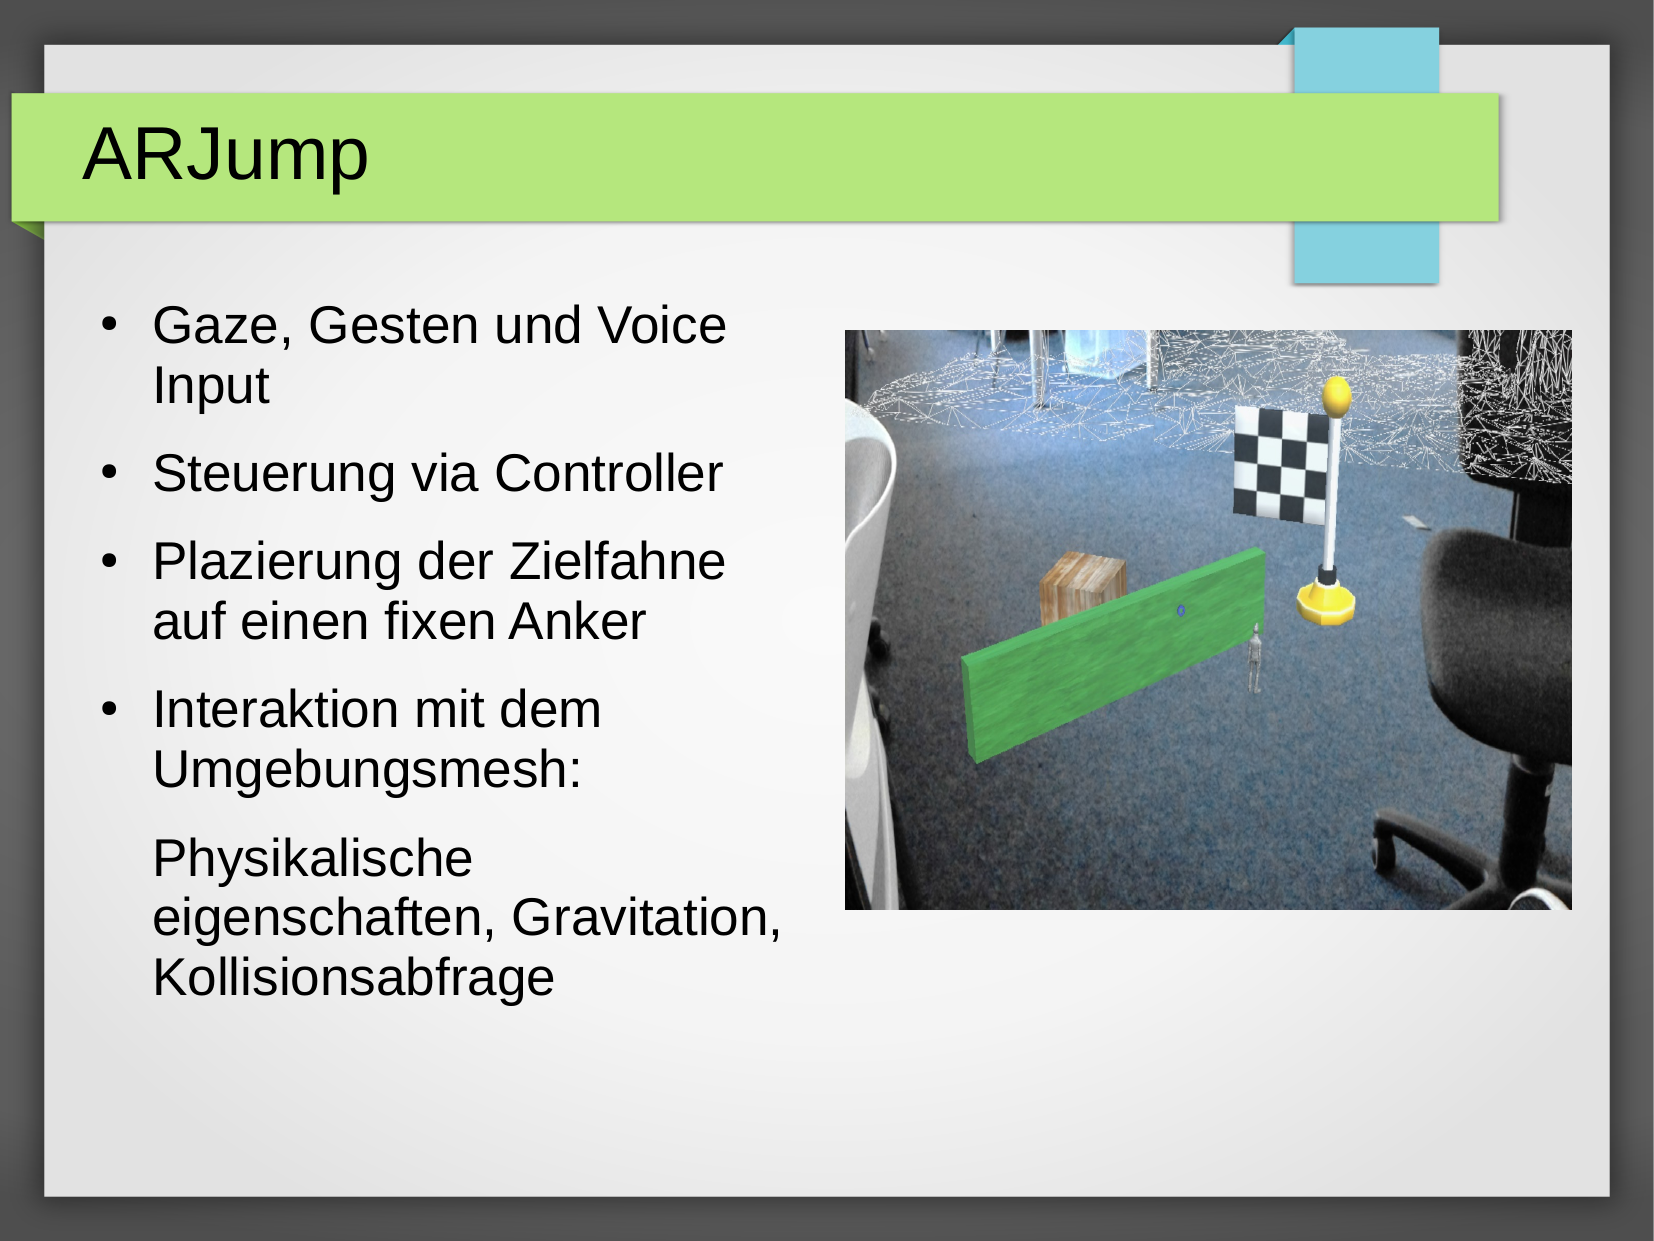

# ARJump
Gaze, Gesten und Voice Input
Steuerung via Controller
Plazierung der Zielfahne auf einen fixen Anker
Interaktion mit dem Umgebungsmesh:
Physikalische eigenschaften, Gravitation, Kollisionsabfrage